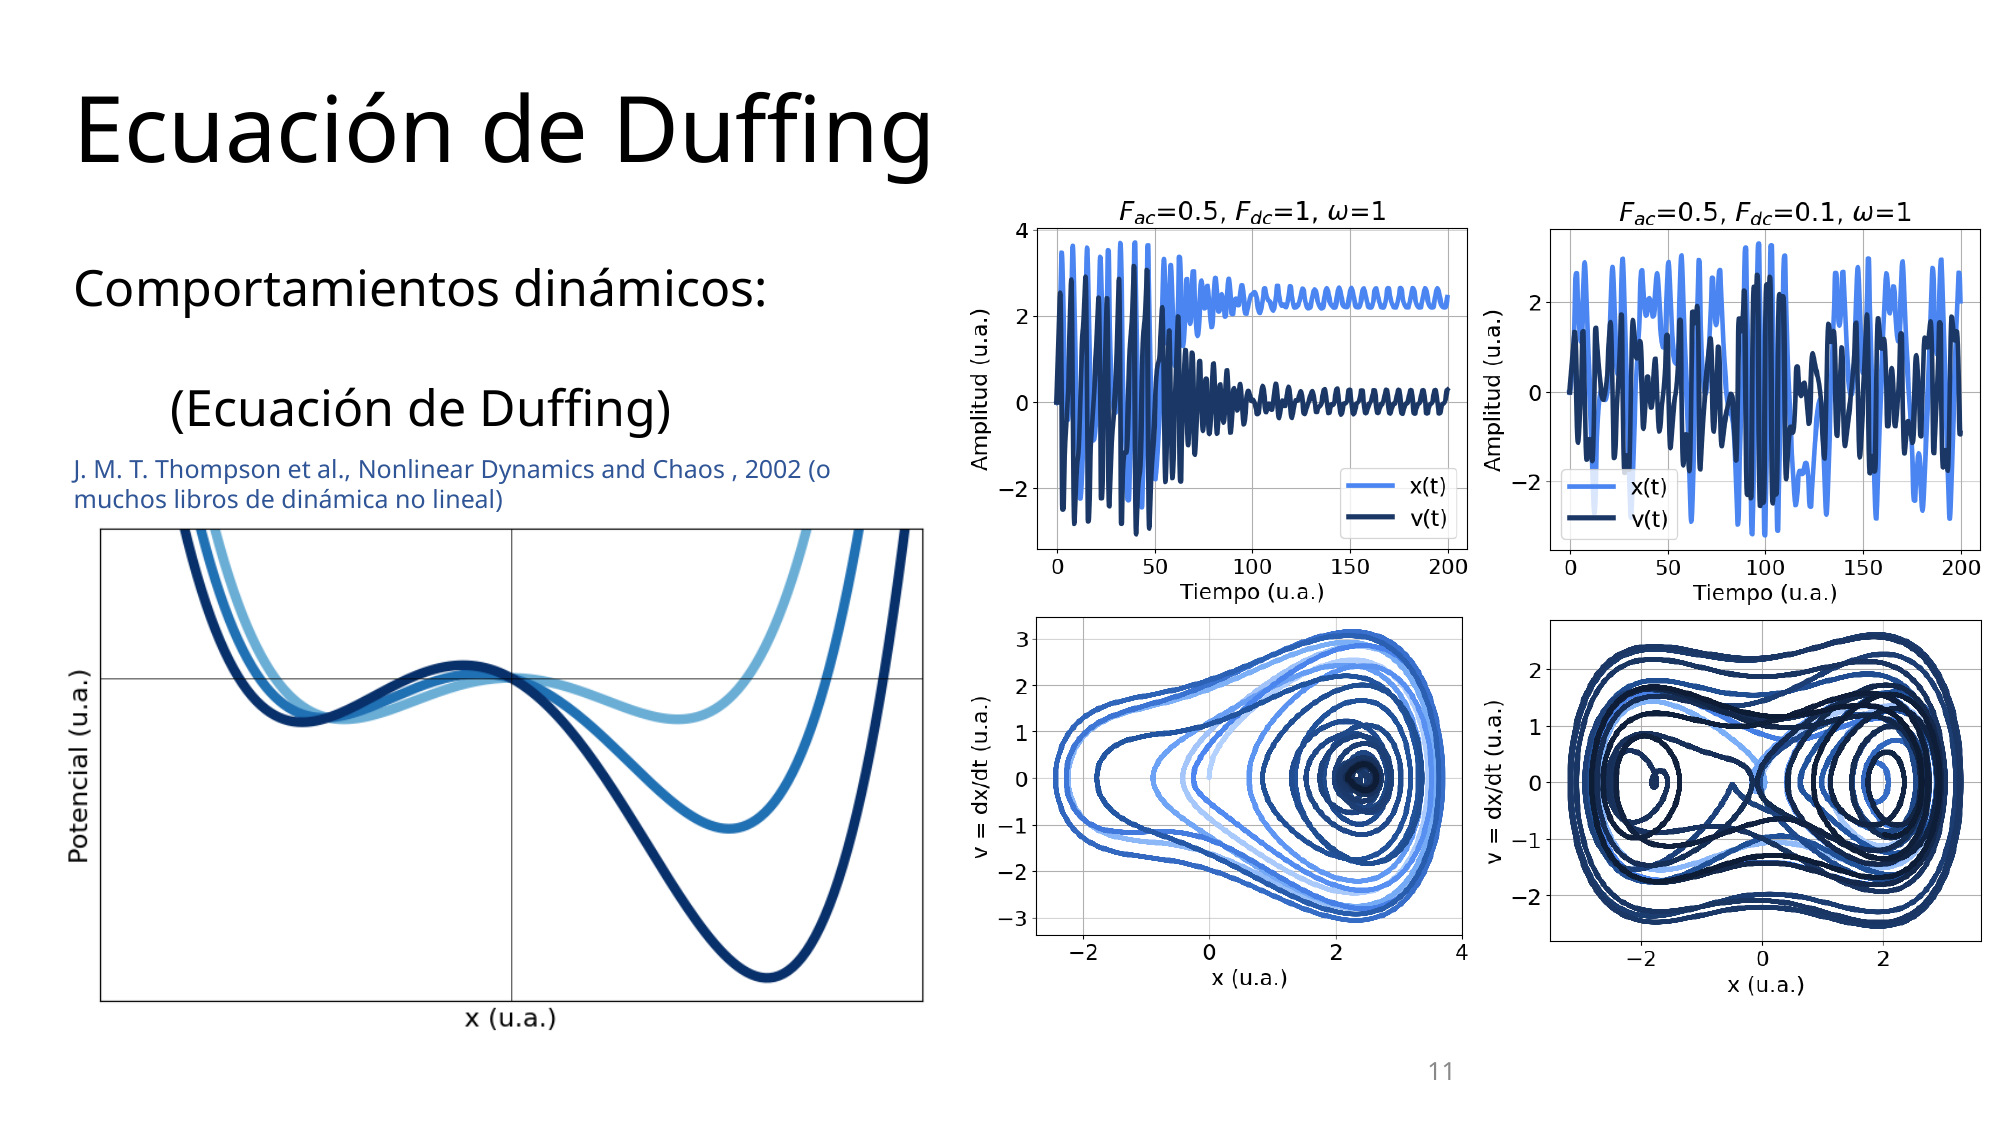

# Ecuación de Duffing
Comportamientos dinámicos:
(Ecuación de Duffing)
J. M. T. Thompson et al., Nonlinear Dynamics and Chaos , 2002 (o muchos libros de dinámica no lineal)
10